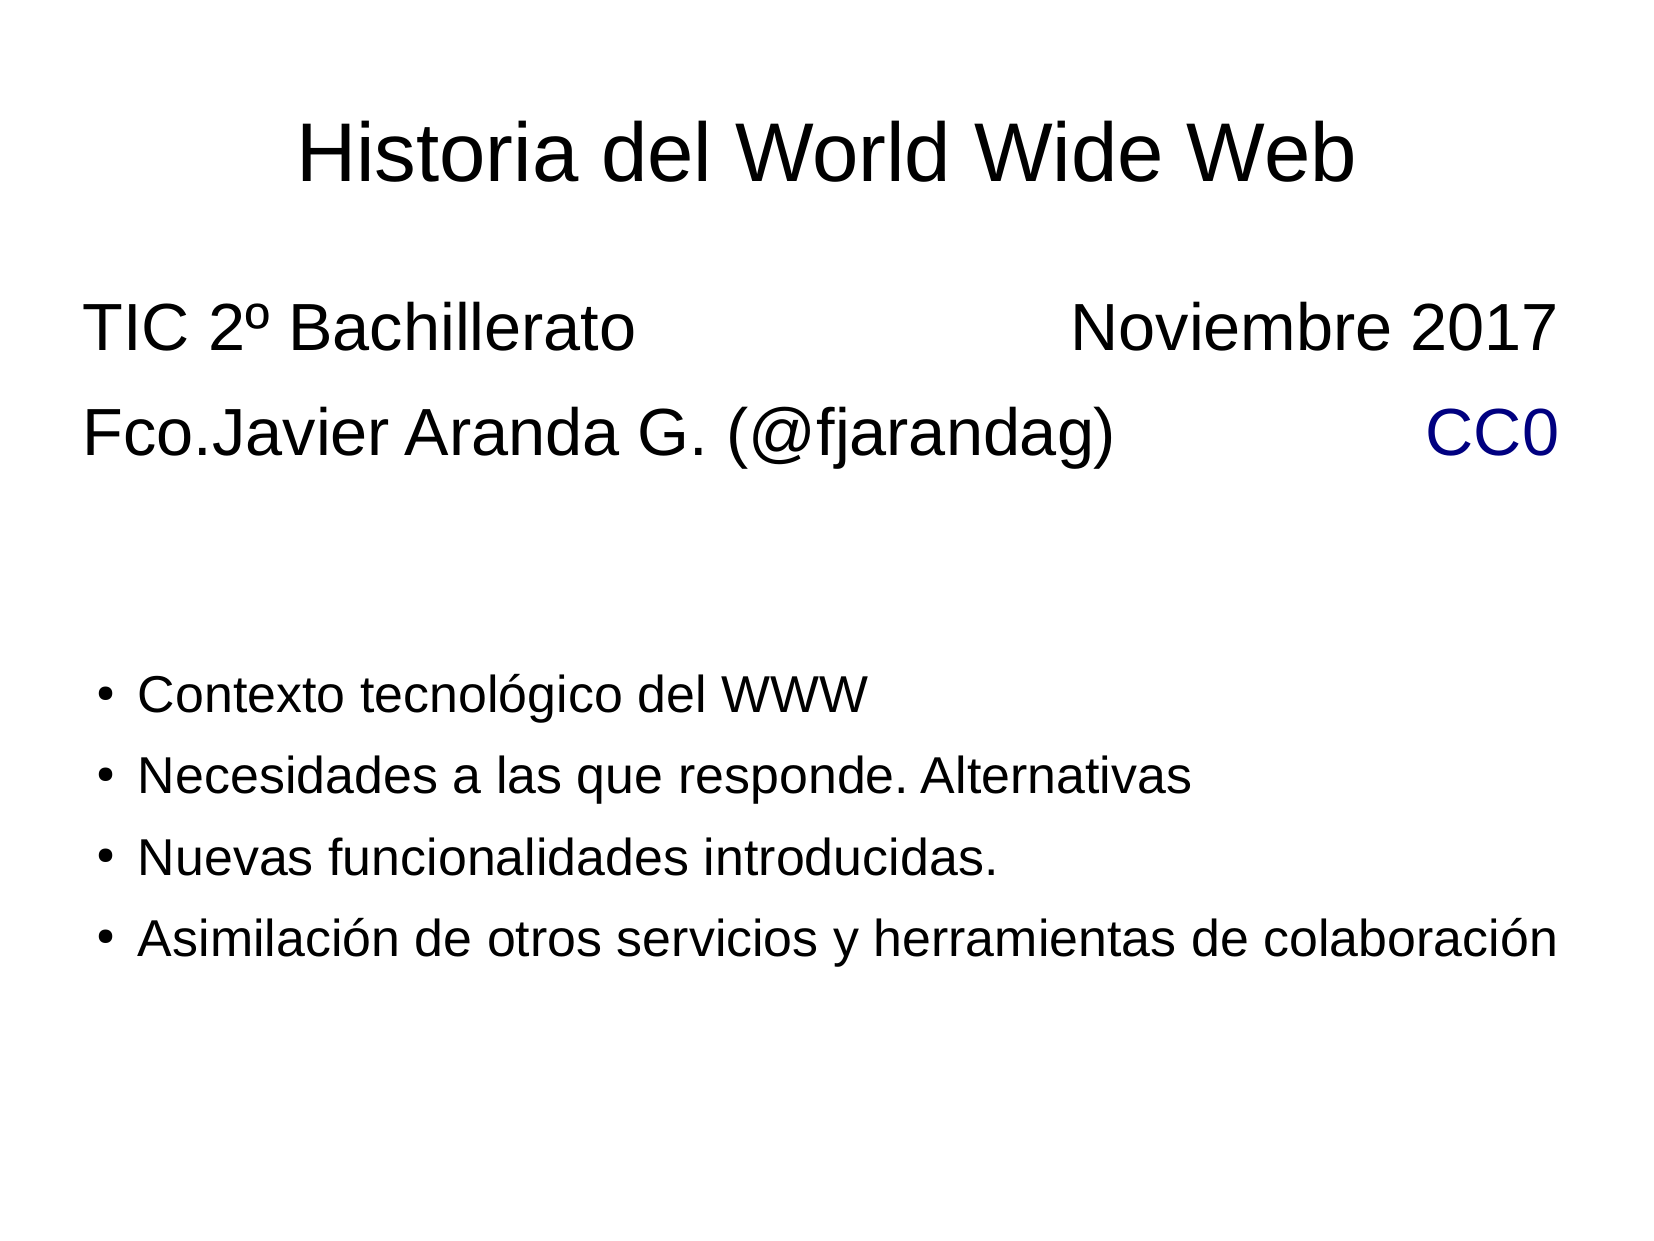

# Historia del World Wide Web
TIC 2º Bachillerato	Noviembre 2017
Fco.Javier Aranda G. (@fjarandag)	CC0
Contexto tecnológico del WWW
Necesidades a las que responde. Alternativas
Nuevas funcionalidades introducidas.
Asimilación de otros servicios y herramientas de colaboración